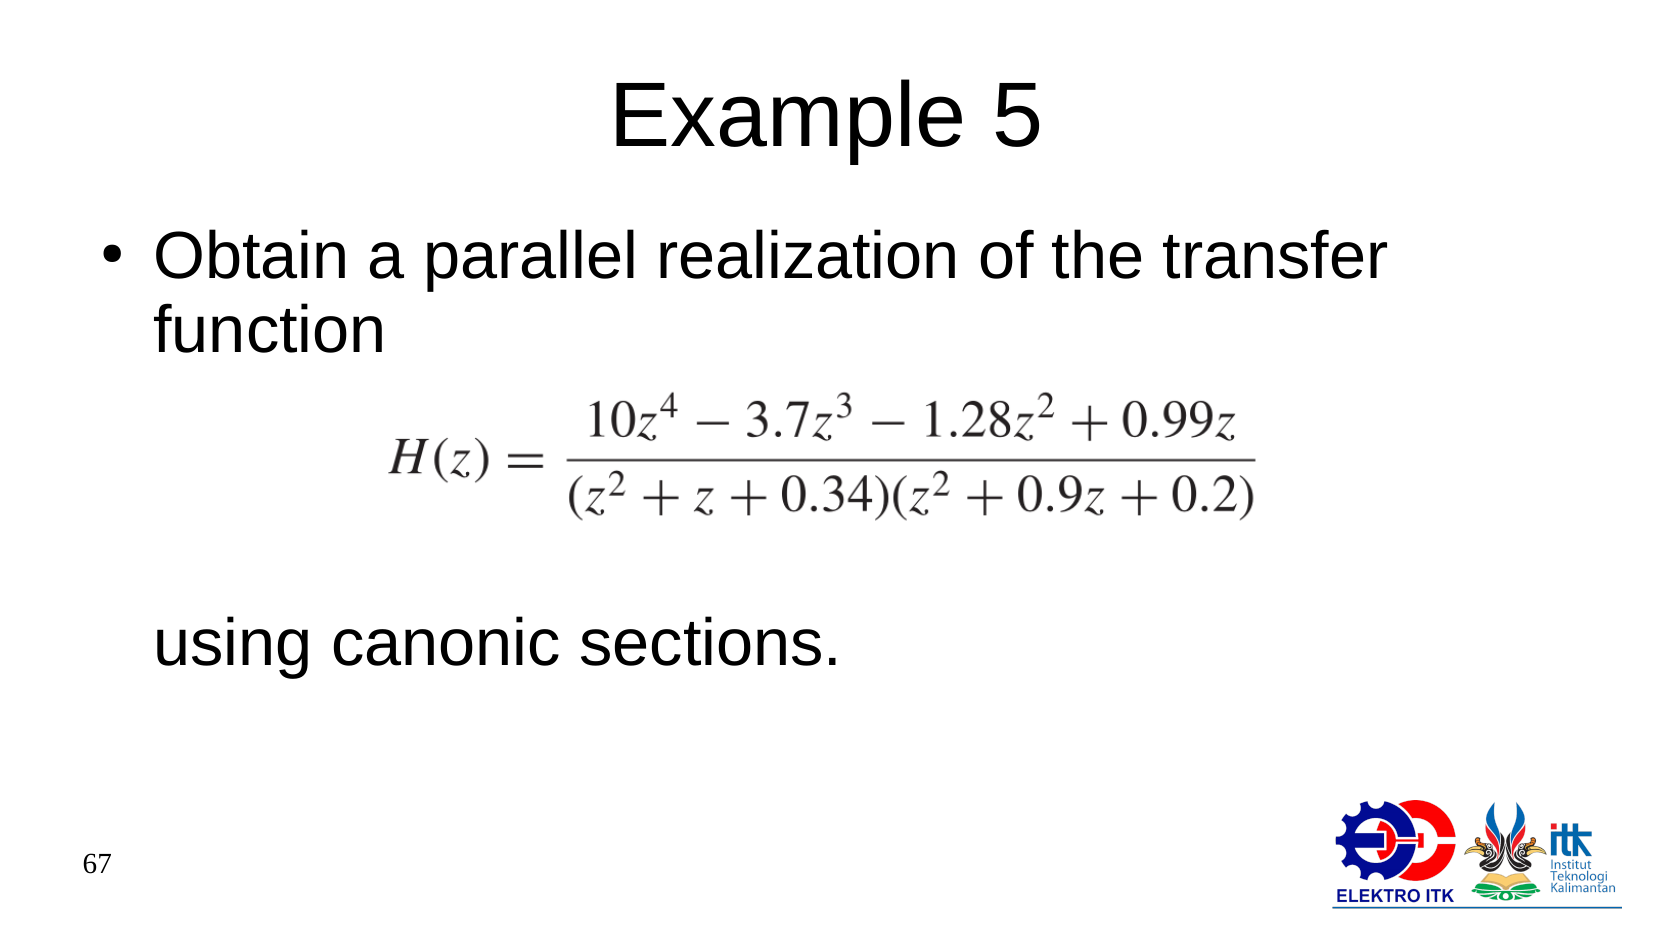

# Example 5
Obtain a parallel realization of the transfer function
using canonic sections.